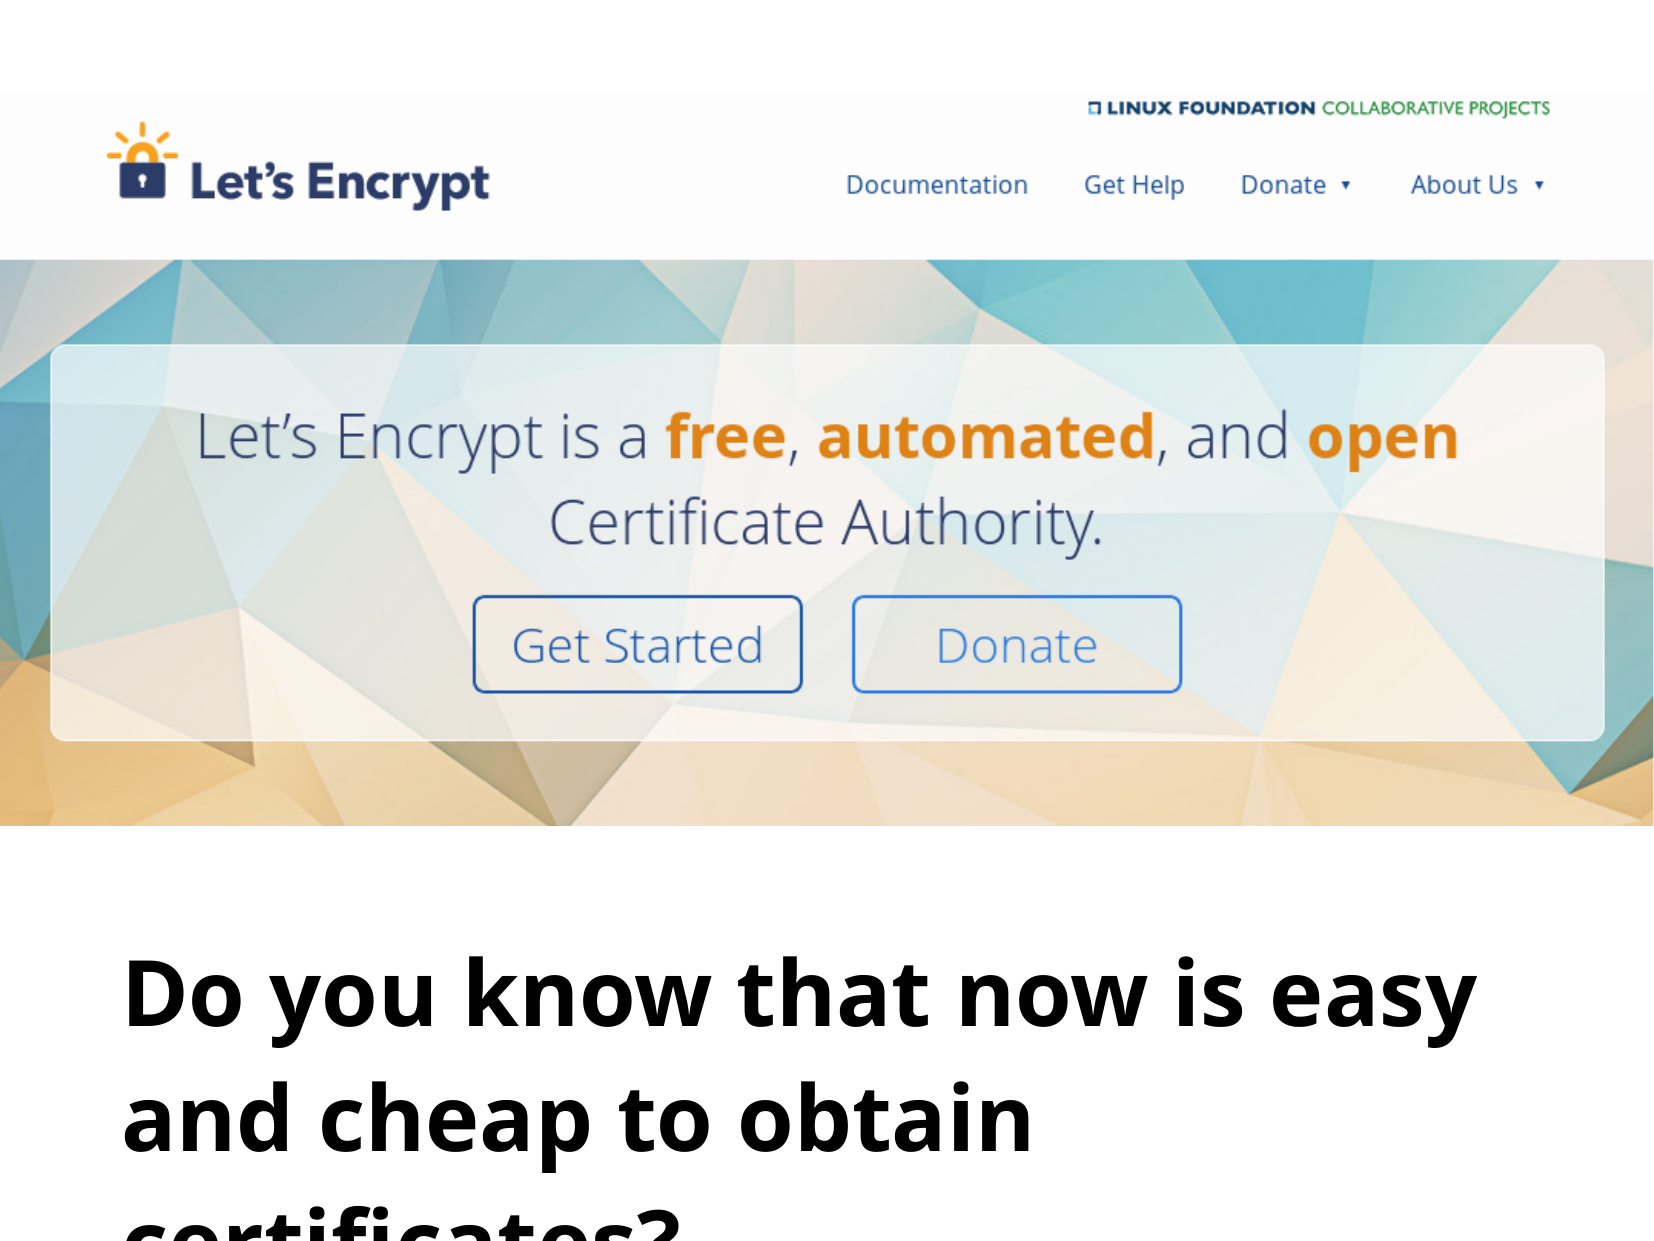

Do you know that now is easy and cheap to obtain certificates?